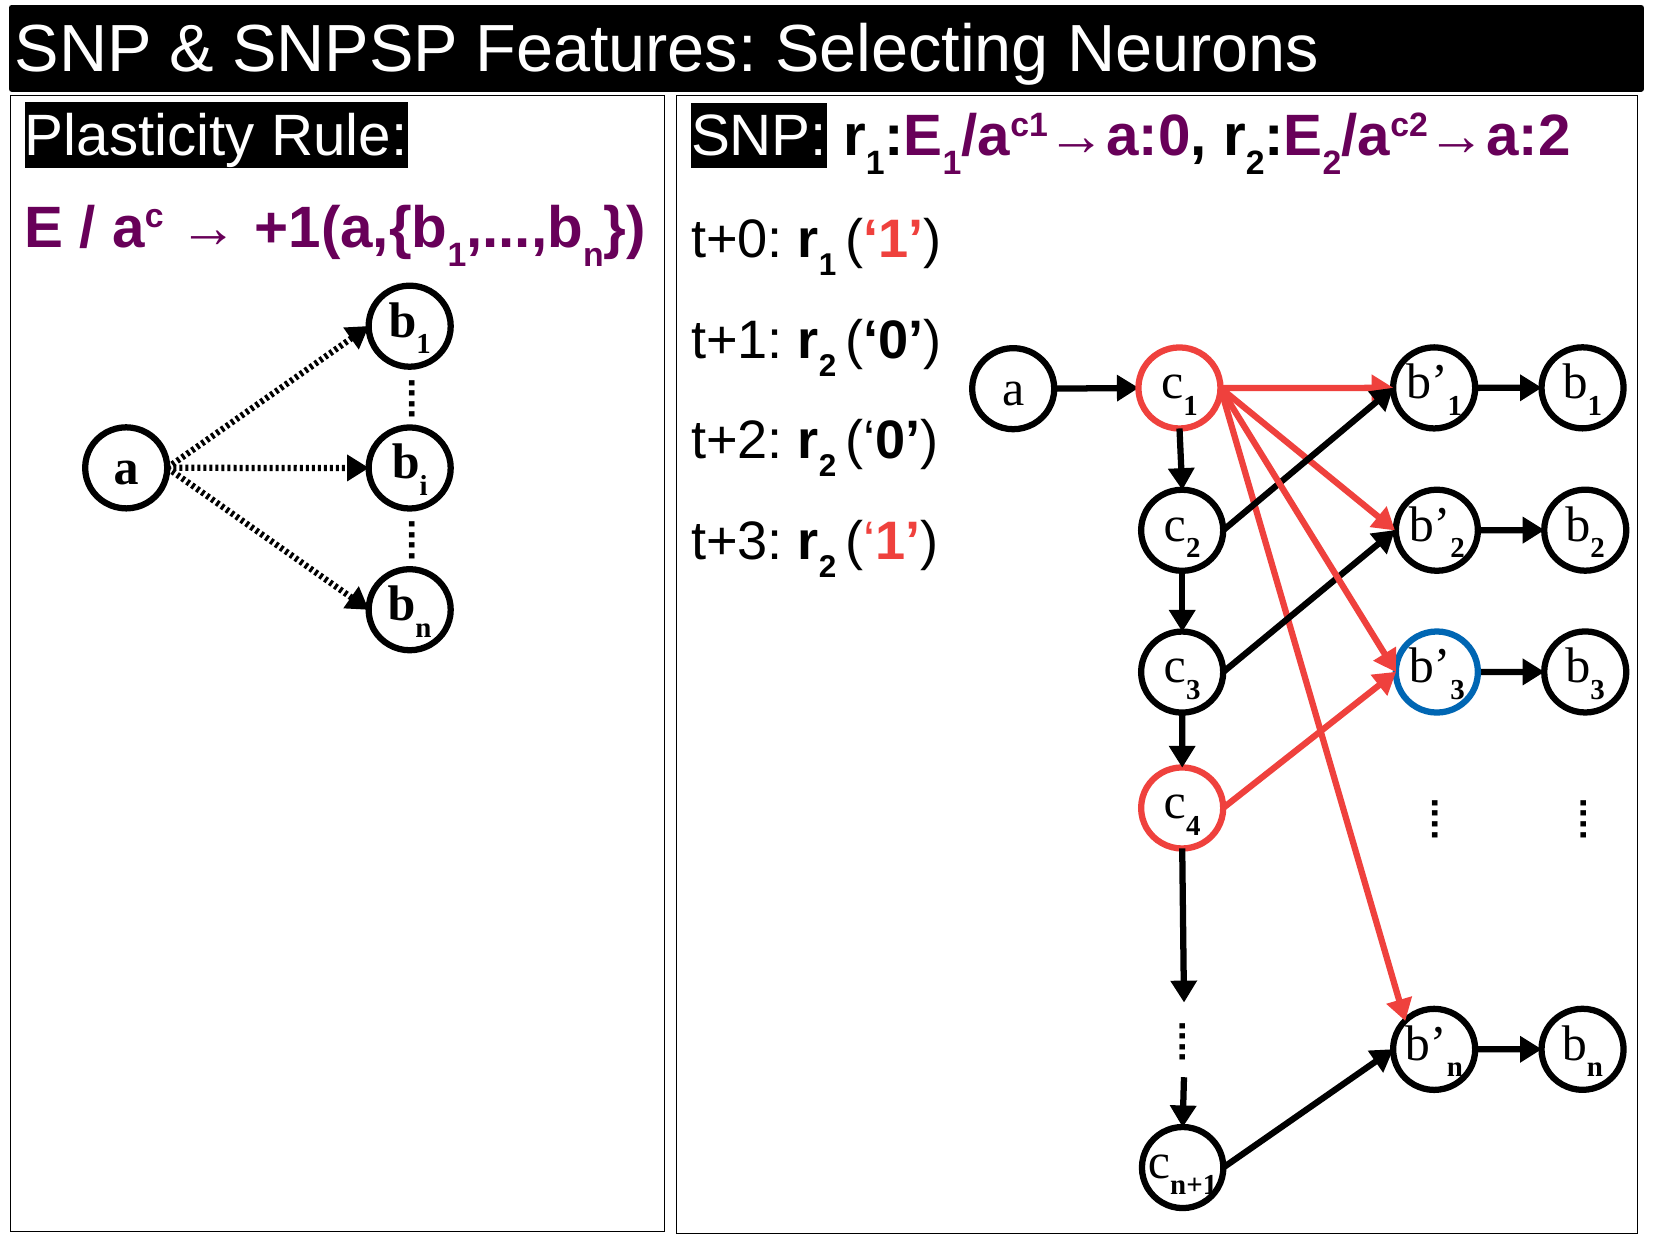

# SNP & SNPSP Features: Selecting Neurons
Plasticity Rule:
E / ac → +1(a,{b1,...,bn})
SNP: r1:E1/ac1→a:0, r2:E2/ac2→a:2
t+0: r1 (‘1’)
t+1: r2 (‘0’)
t+2: r2 (‘0’)
t+3: r2 (‘1’)
b1
b1
....
b’1
c1
a
a
bi
....
b2
b’2
c2
bn
b3
b’3
c3
c4
....
....
....
bn
b’n
cn+1